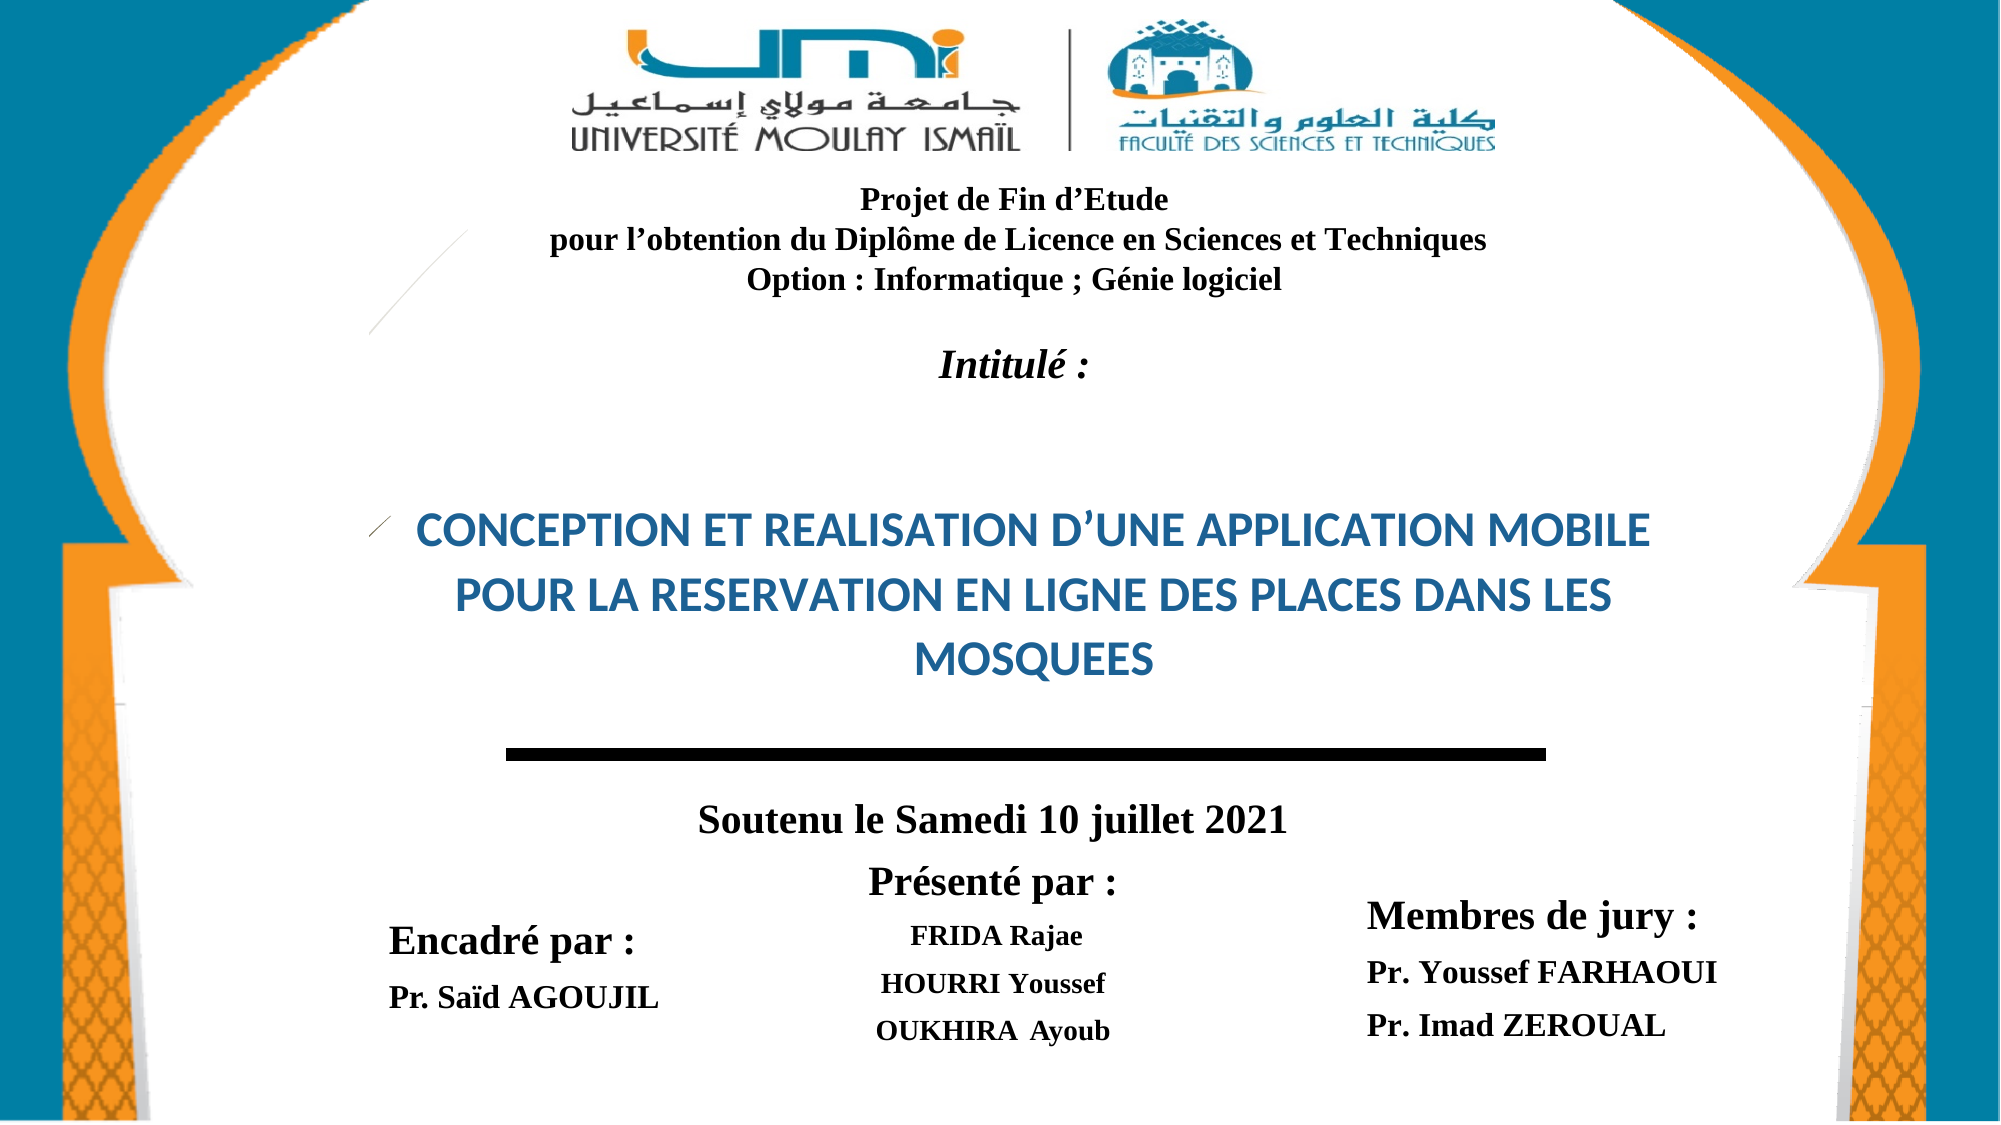

Projet de Fin d’Etude
 pour l’obtention du Diplôme de Licence en Sciences et Techniques
Option : Informatique ; Génie logiciel
Intitulé :
CONCEPTION ET REALISATION D’UNE APPLICATION MOBILE POUR LA RESERVATION EN LIGNE DES PLACES DANS LES MOSQUEES
Soutenu le Samedi 10 juillet 2021
Présenté par :
 FRIDA Rajae
HOURRI Youssef
OUKHIRA Ayoub
Membres de jury :
Pr. Youssef FARHAOUI
Pr. Imad ZEROUAL
Encadré par :
Pr. Saïd AGOUJIL